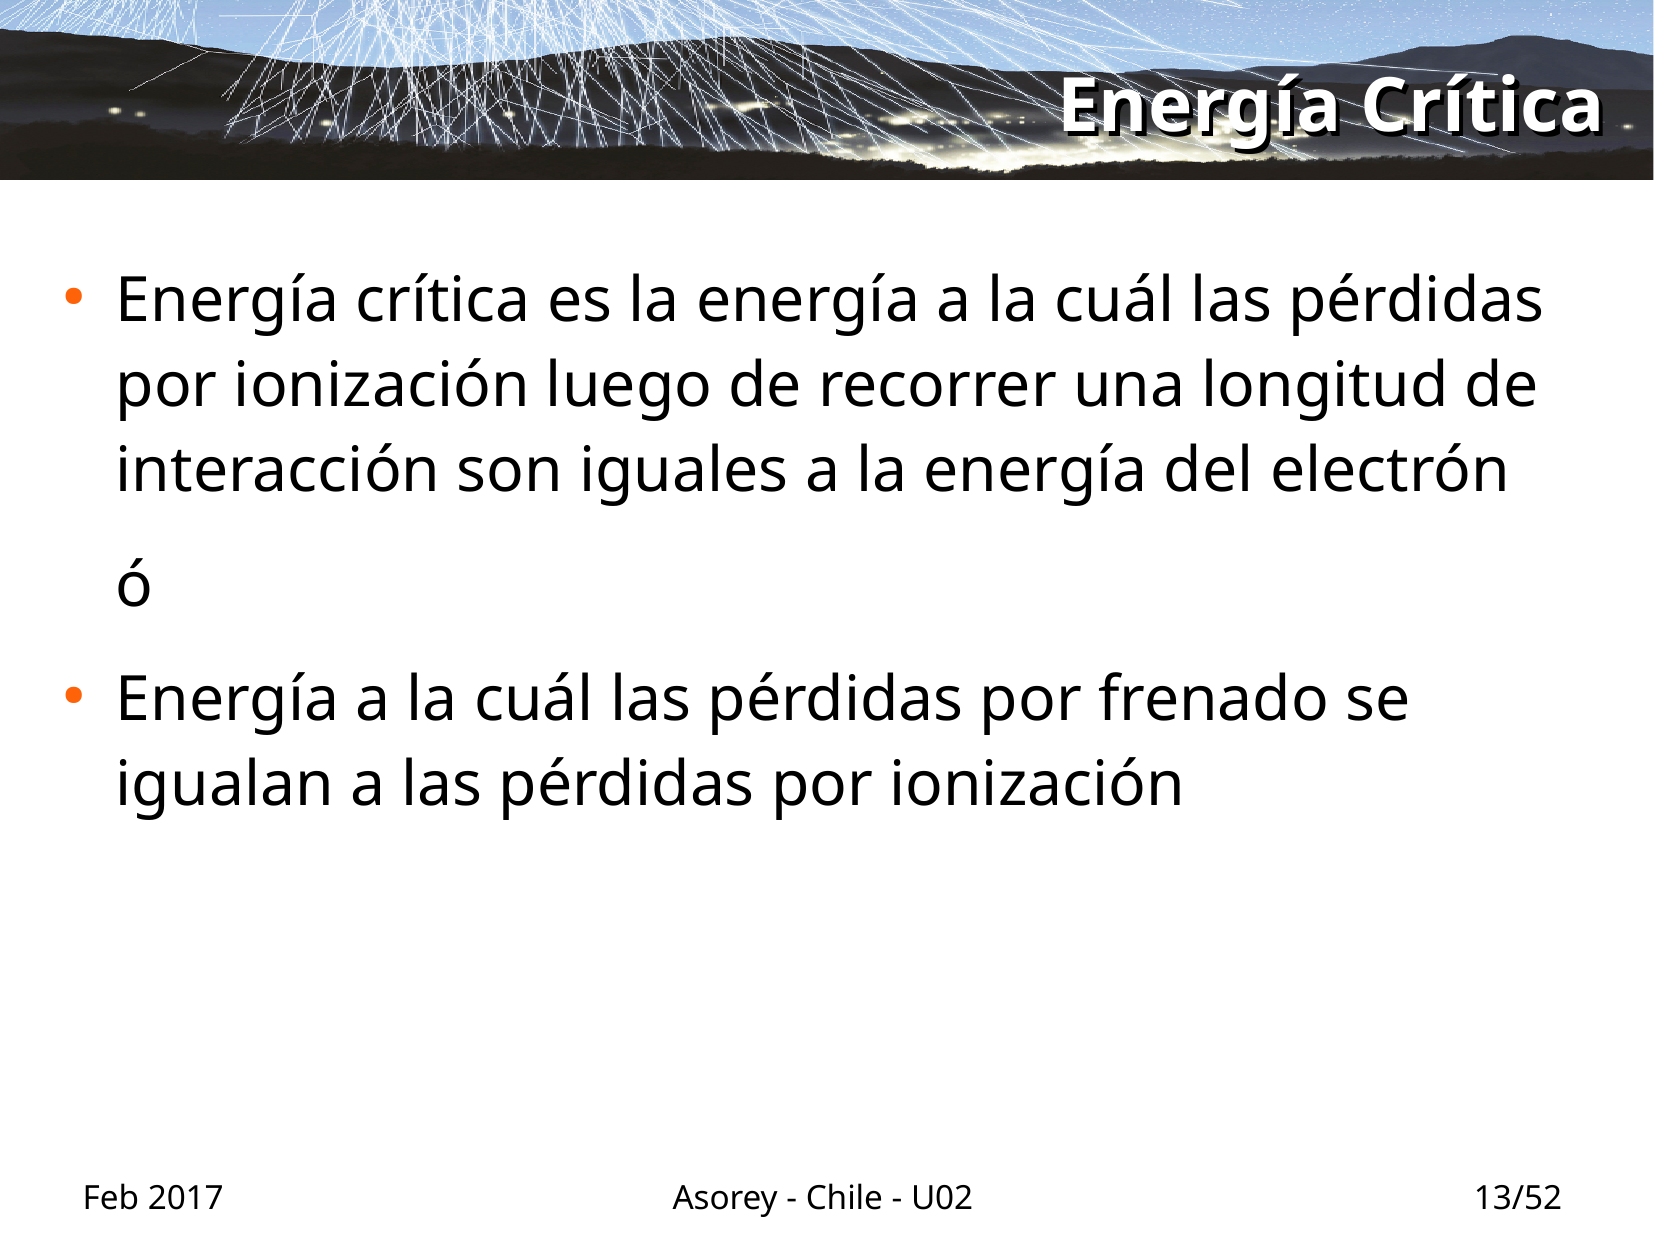

# Energía Crítica
Energía crítica es la energía a la cuál las pérdidas por ionización luego de recorrer una longitud de interacción son iguales a la energía del electrón
ó
Energía a la cuál las pérdidas por frenado se igualan a las pérdidas por ionización
Feb 2017
Asorey - Chile - U02
13